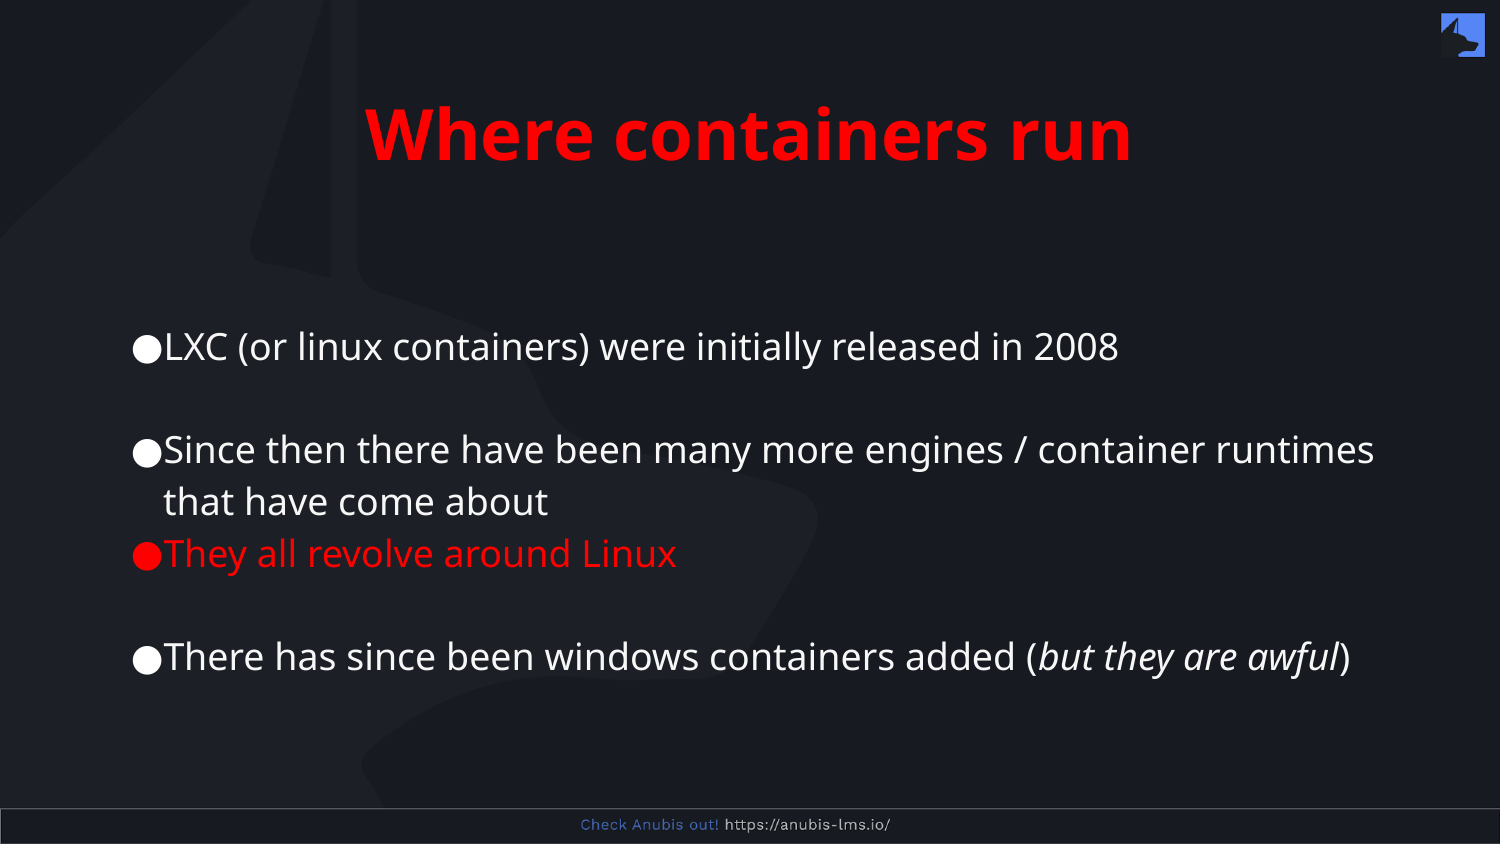

# Where containers run
LXC (or linux containers) were initially released in 2008
Since then there have been many more engines / container runtimes that have come about
They all revolve around Linux
There has since been windows containers added (but they are awful)